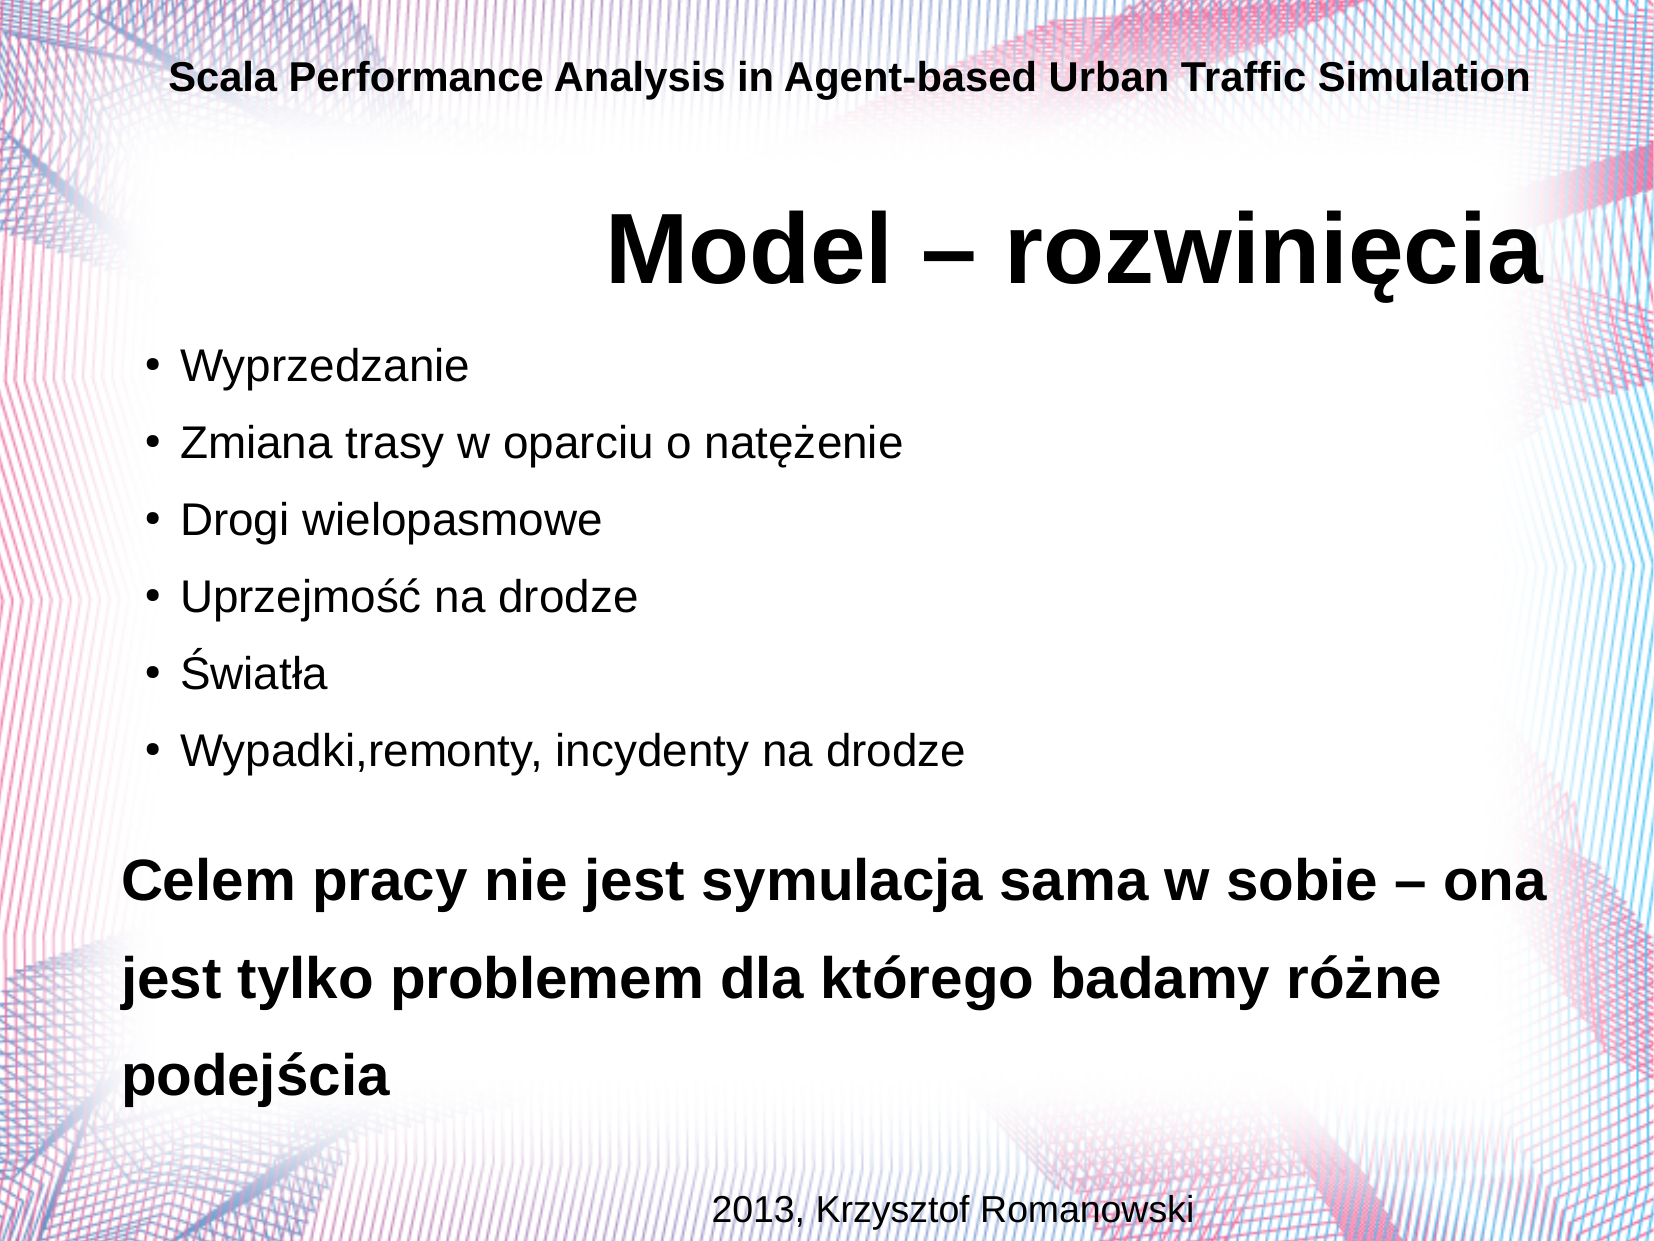

Scala Performance Analysis in Agent-based Urban Traffic Simulation
Model – rozwinięcia
Wyprzedzanie
Zmiana trasy w oparciu o natężenie
Drogi wielopasmowe
Uprzejmość na drodze
Światła
Wypadki,remonty, incydenty na drodze
Celem pracy nie jest symulacja sama w sobie – ona jest tylko problemem dla którego badamy różne podejścia
2013, Krzysztof Romanowski